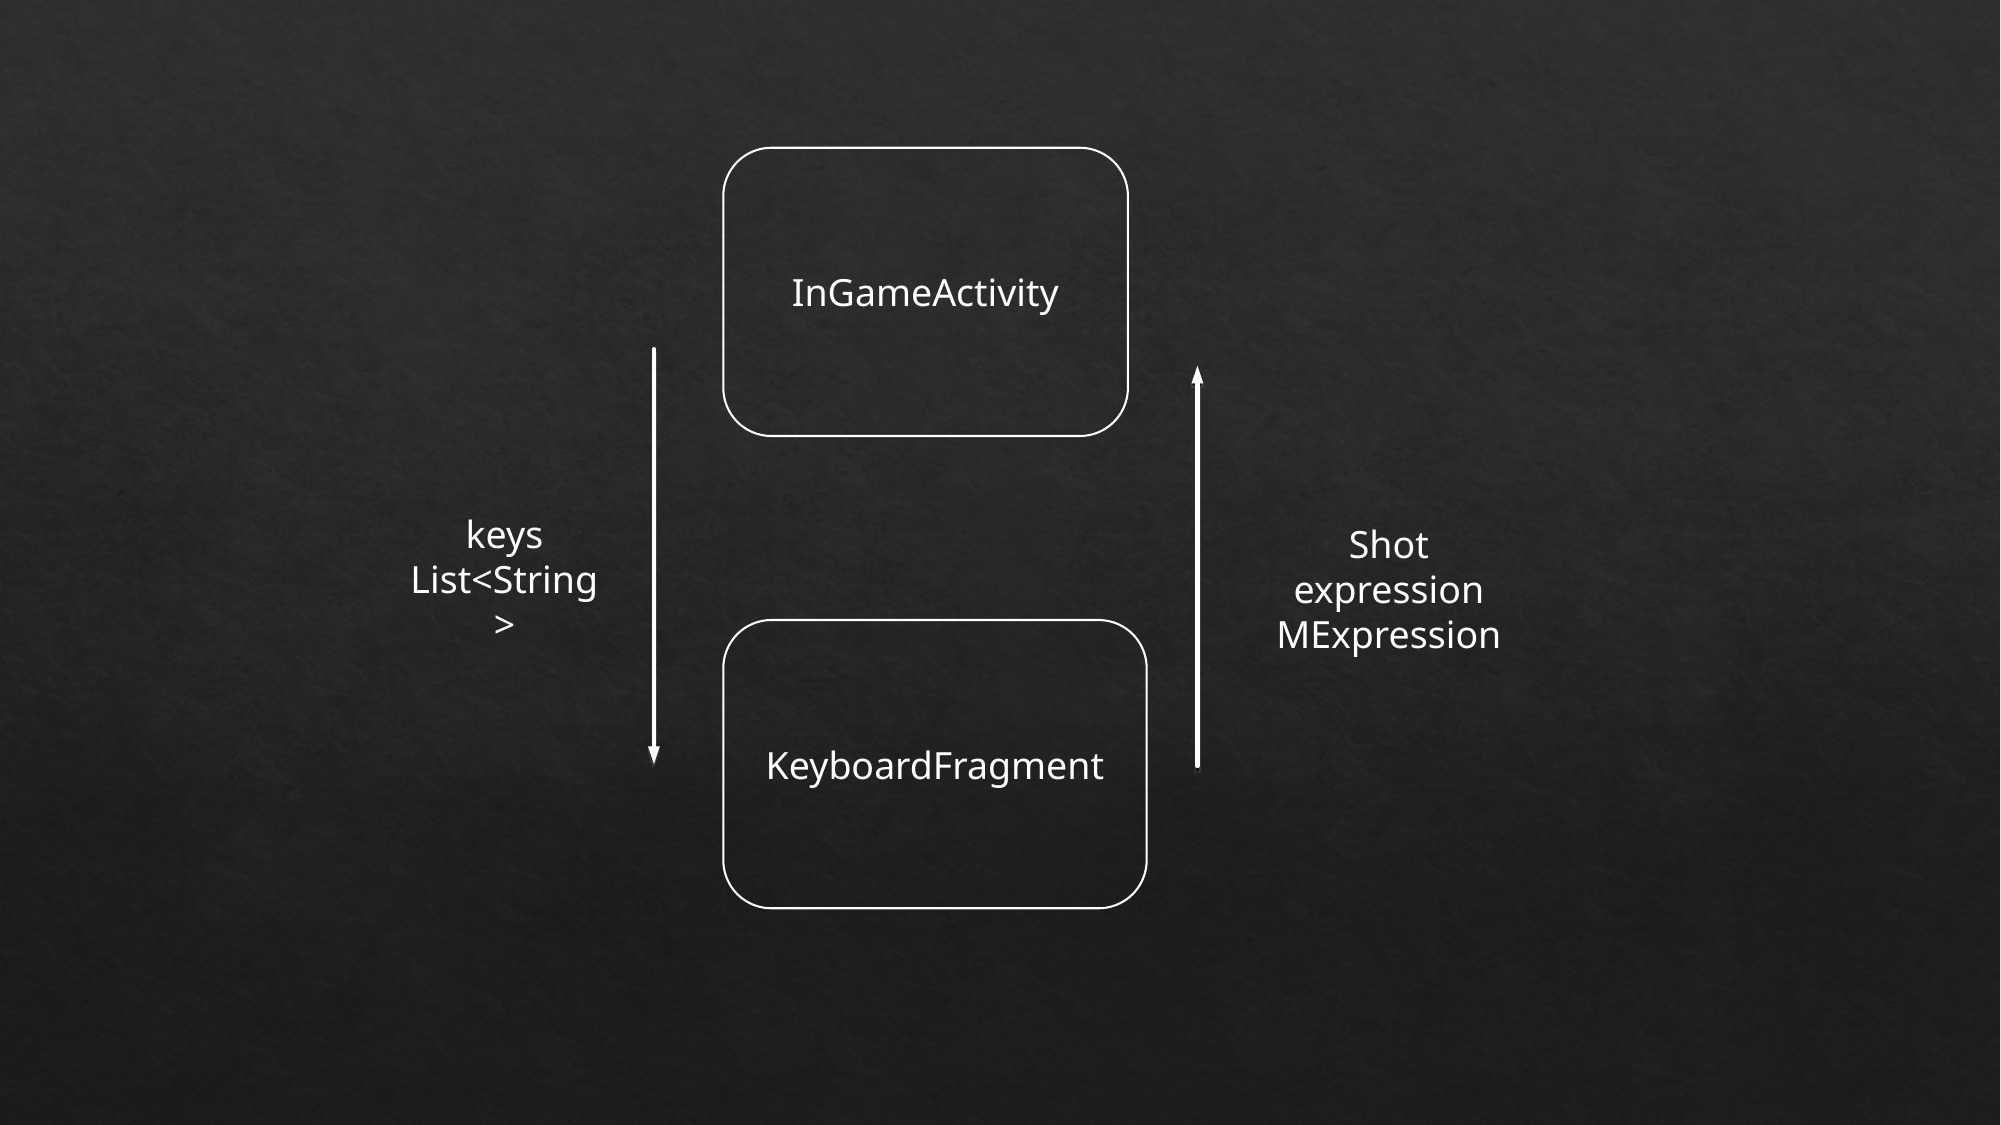

InGameActivity
keys
List<String>
Shot expression
MExpression
KeyboardFragment